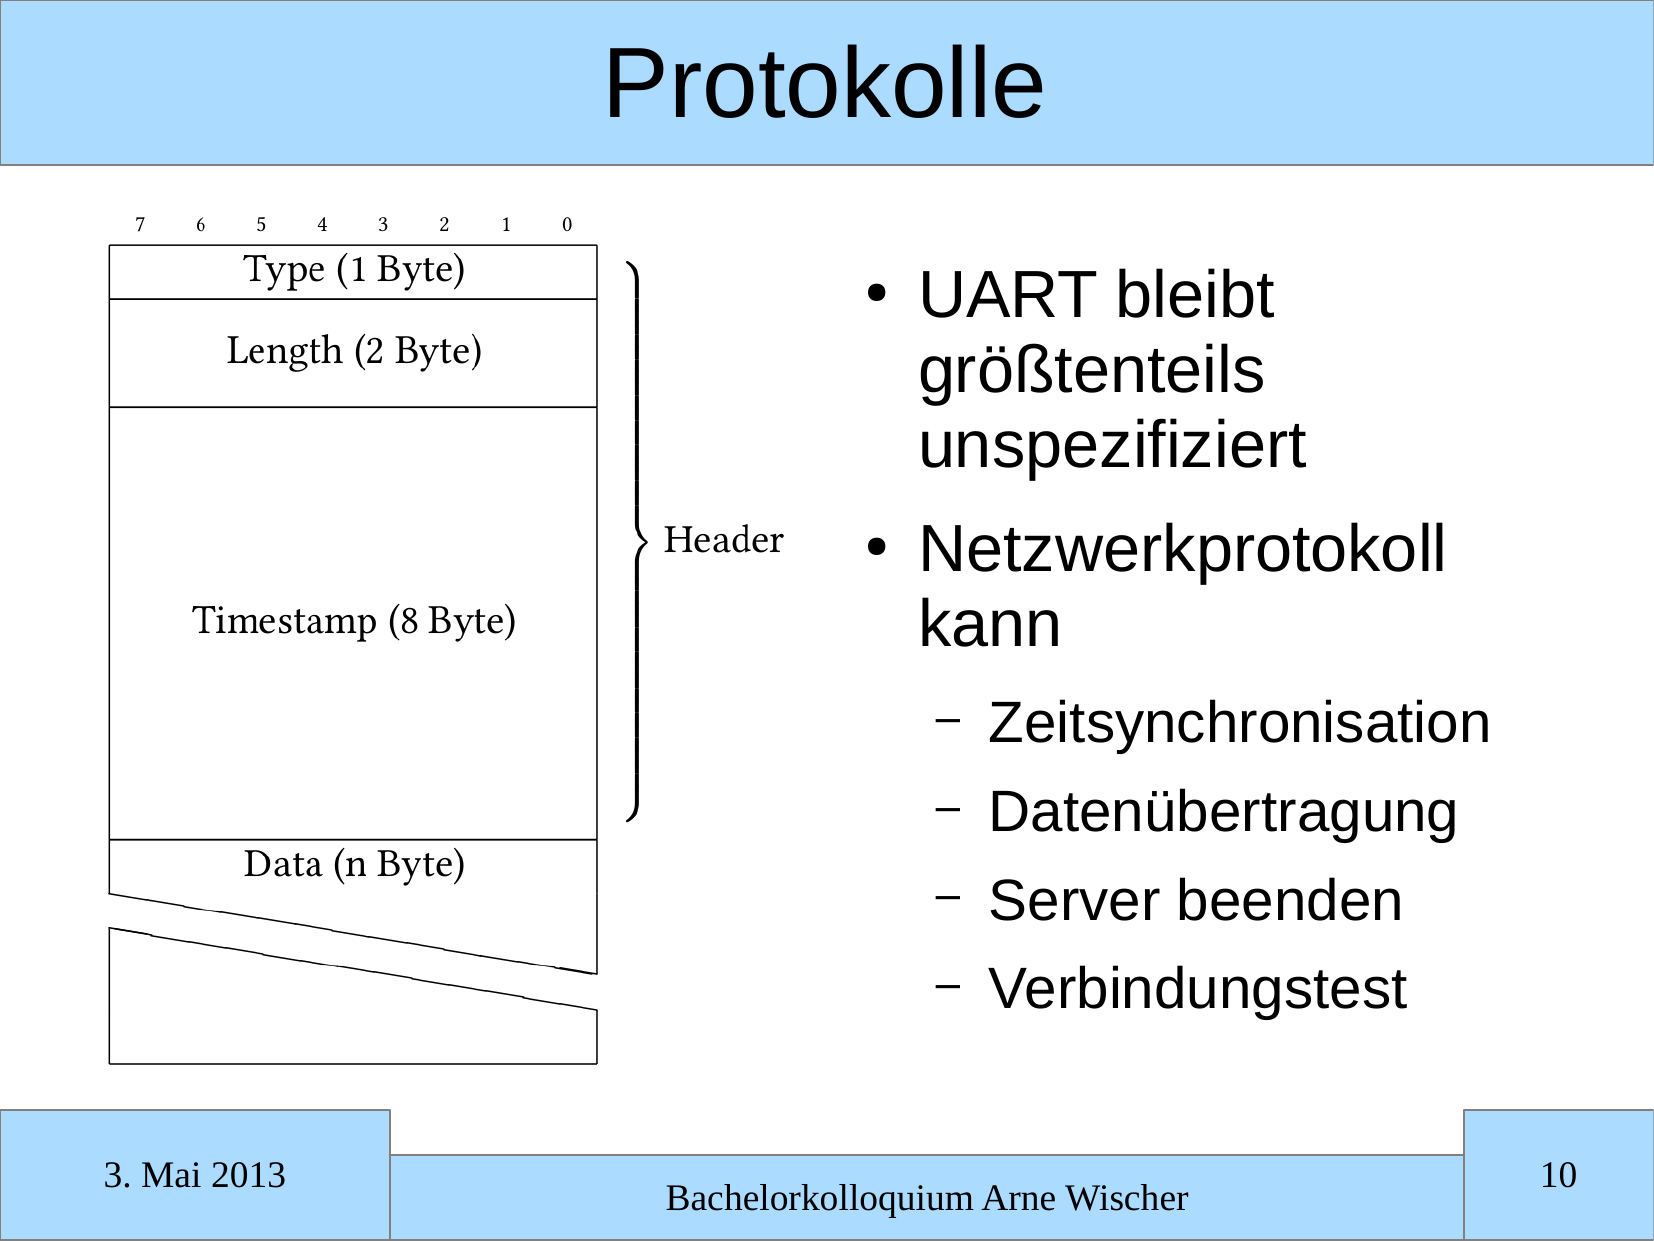

# Protokolle
UART bleibt größtenteils unspezifiziert
Netzwerkprotokoll kann
Zeitsynchronisation
Datenübertragung
Server beenden
Verbindungstest
3. Mai 2013
10
Bachelorkolloquium Arne Wischer